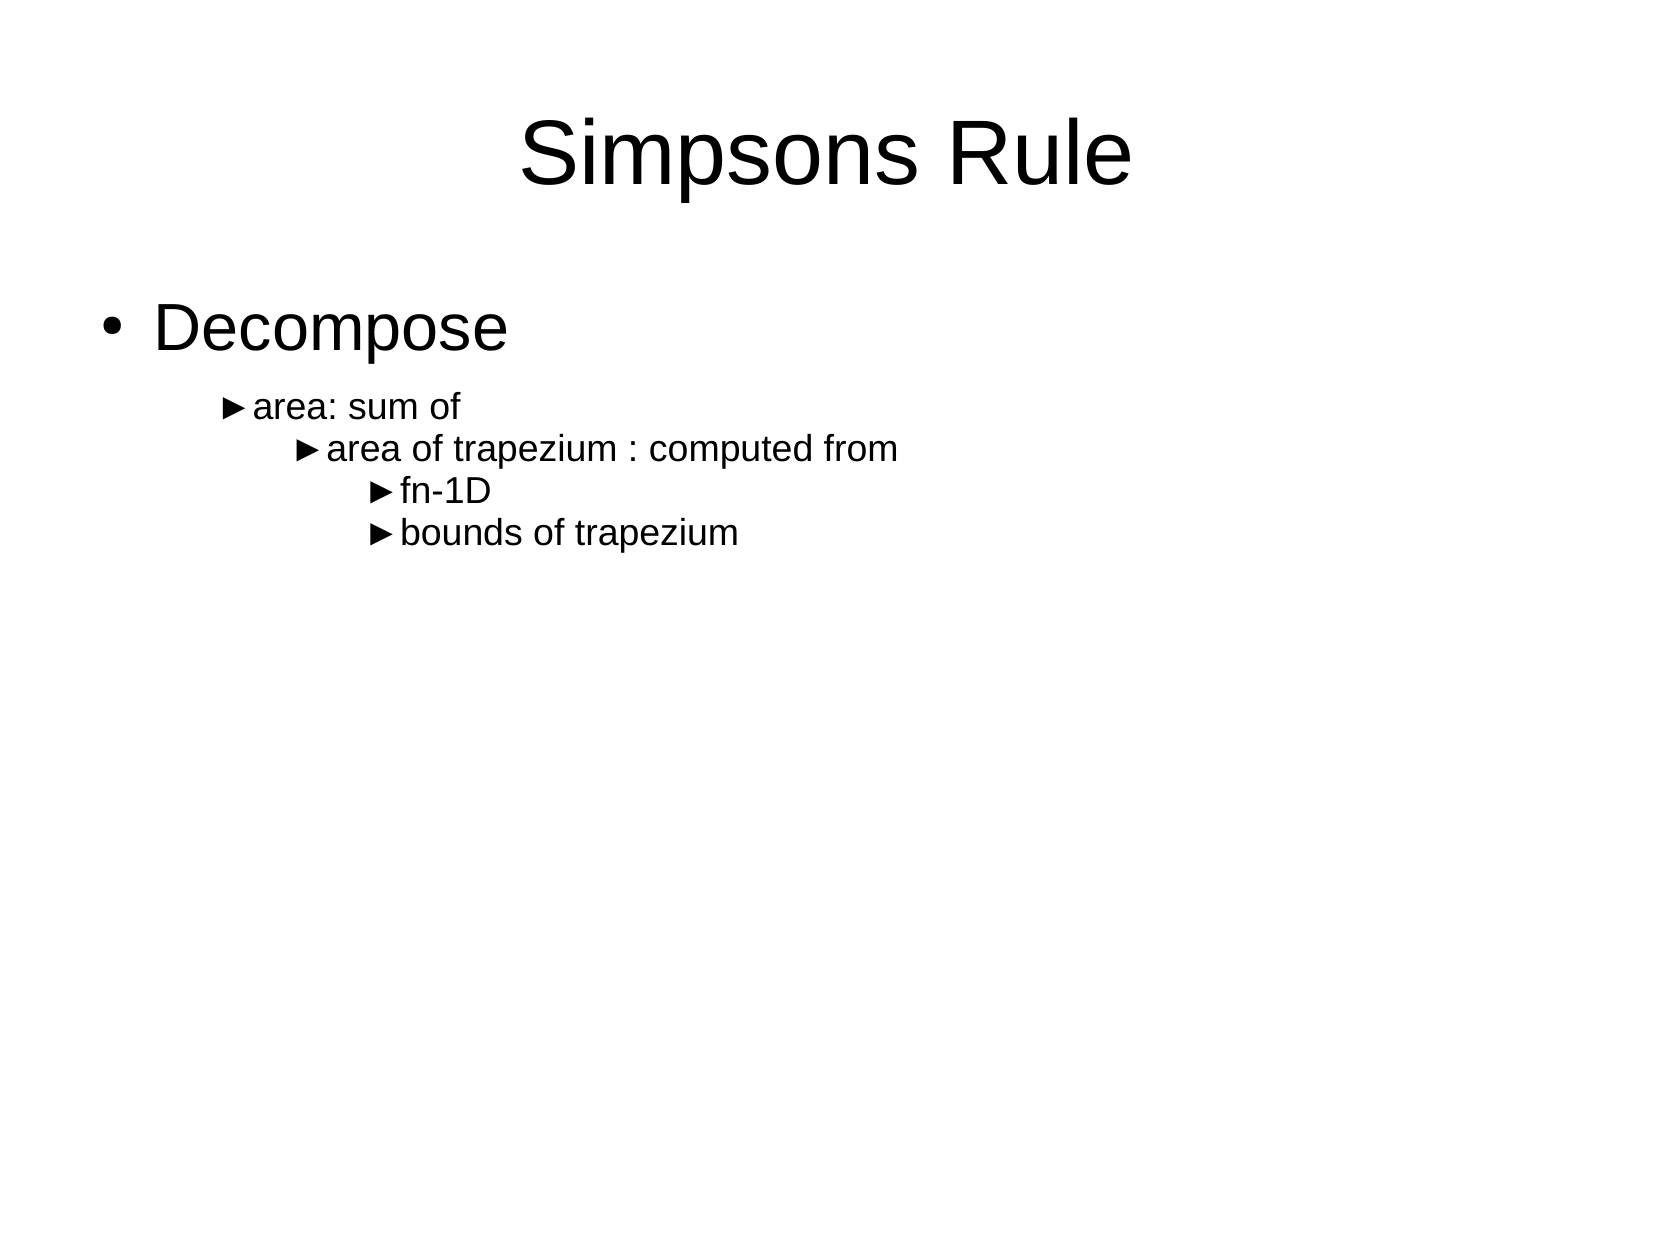

# Simpsons Rule
Decompose
►area: sum of
	►area of trapezium : computed from
		►fn-1D
		►bounds of trapezium